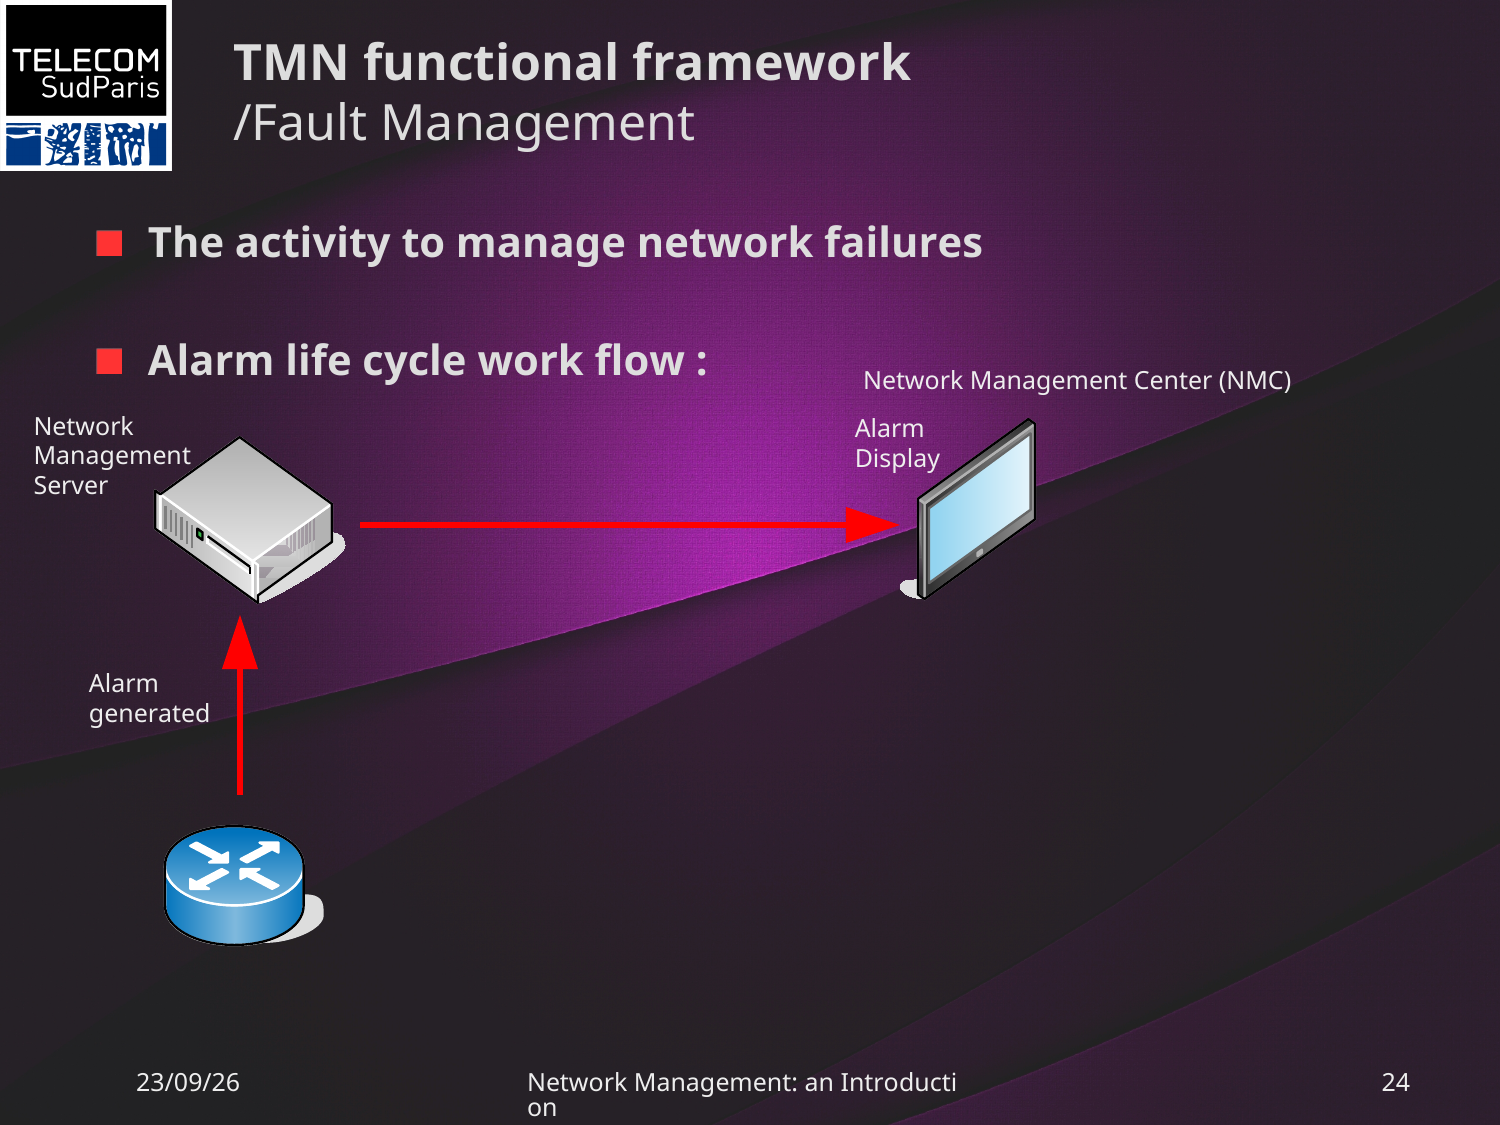

# TMN functional framework /Fault Management
The activity to manage network failures
Alarm life cycle work flow :
Network Management Center (NMC)
Network
Management
Server
Alarm
Display
Alarm
generated
Network Management: an Introduction
24